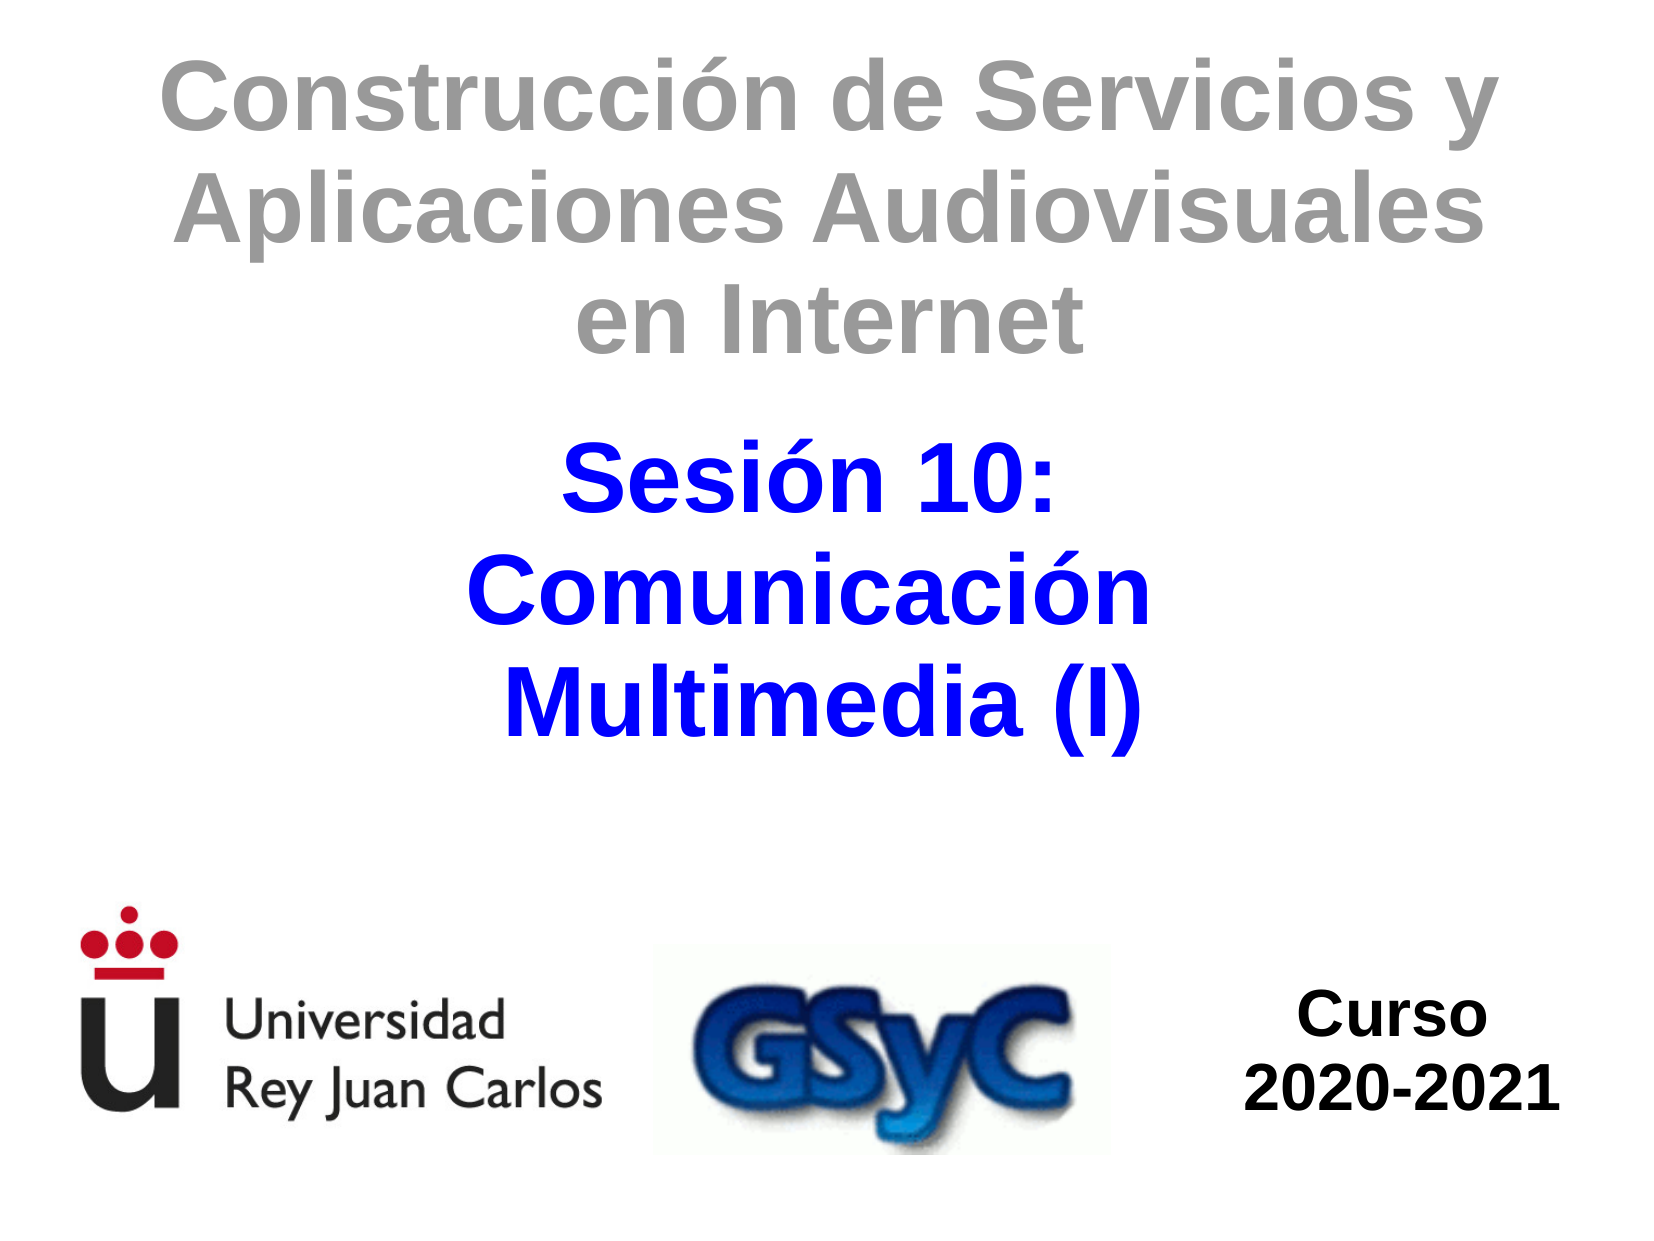

Construcción de Servicios y Aplicaciones Audiovisuales en Internet
# Sesión 10: Comunicación Multimedia (I)
Curso
2020-2021